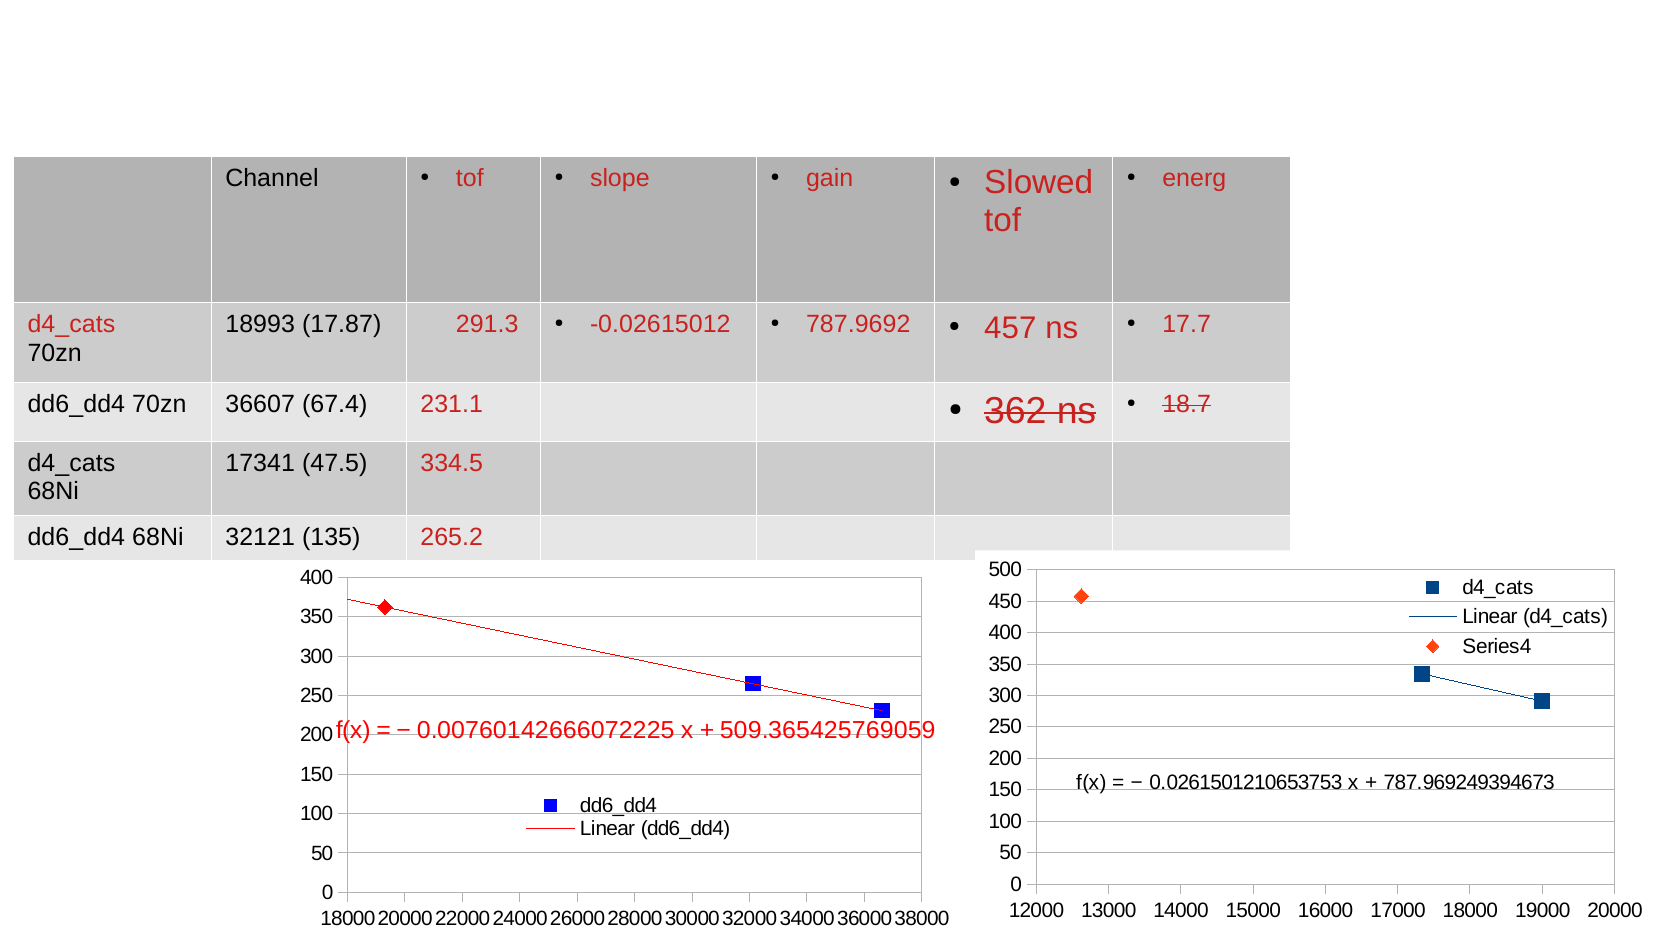

#
| | Channel | tof | slope | gain | Slowed tof | energ |
| --- | --- | --- | --- | --- | --- | --- |
| d4\_cats 70zn | 18993 (17.87) | 291.3 | -0.02615012 | 787.9692 | 457 ns | 17.7 |
| dd6\_dd4 70zn | 36607 (67.4) | 231.1 | | | 362 ns | 18.7 |
| d4\_cats 68Ni | 17341 (47.5) | 334.5 | | | | |
| dd6\_dd4 68Ni | 32121 (135) | 265.2 | | | | |
### Chart
| Category | d4_cats | |
|---|---|---|
### Chart
| Category | dd6_dd4 | channel 68ni slowed |
|---|---|---|